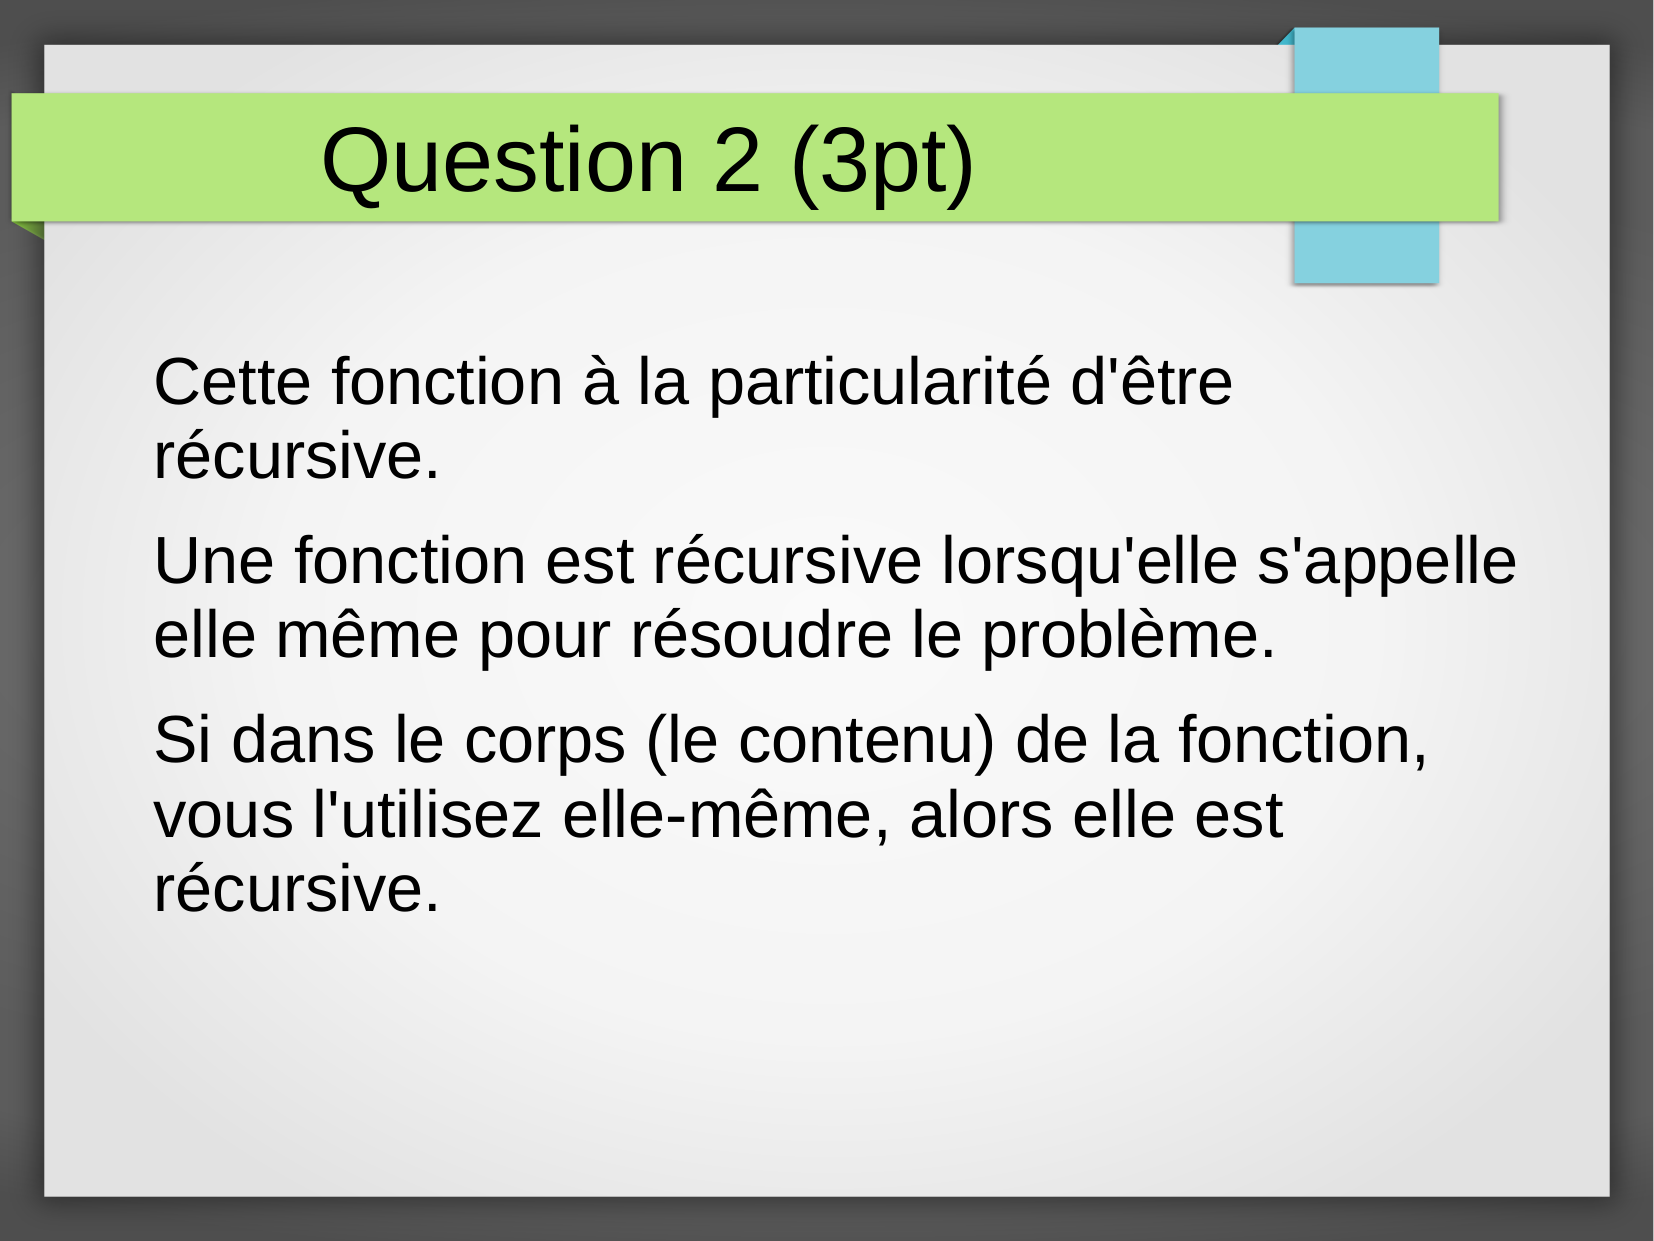

# Question 2 (3pt)
Cette fonction à la particularité d'être récursive.
Une fonction est récursive lorsqu'elle s'appelle elle même pour résoudre le problème.
Si dans le corps (le contenu) de la fonction, vous l'utilisez elle-même, alors elle est récursive.